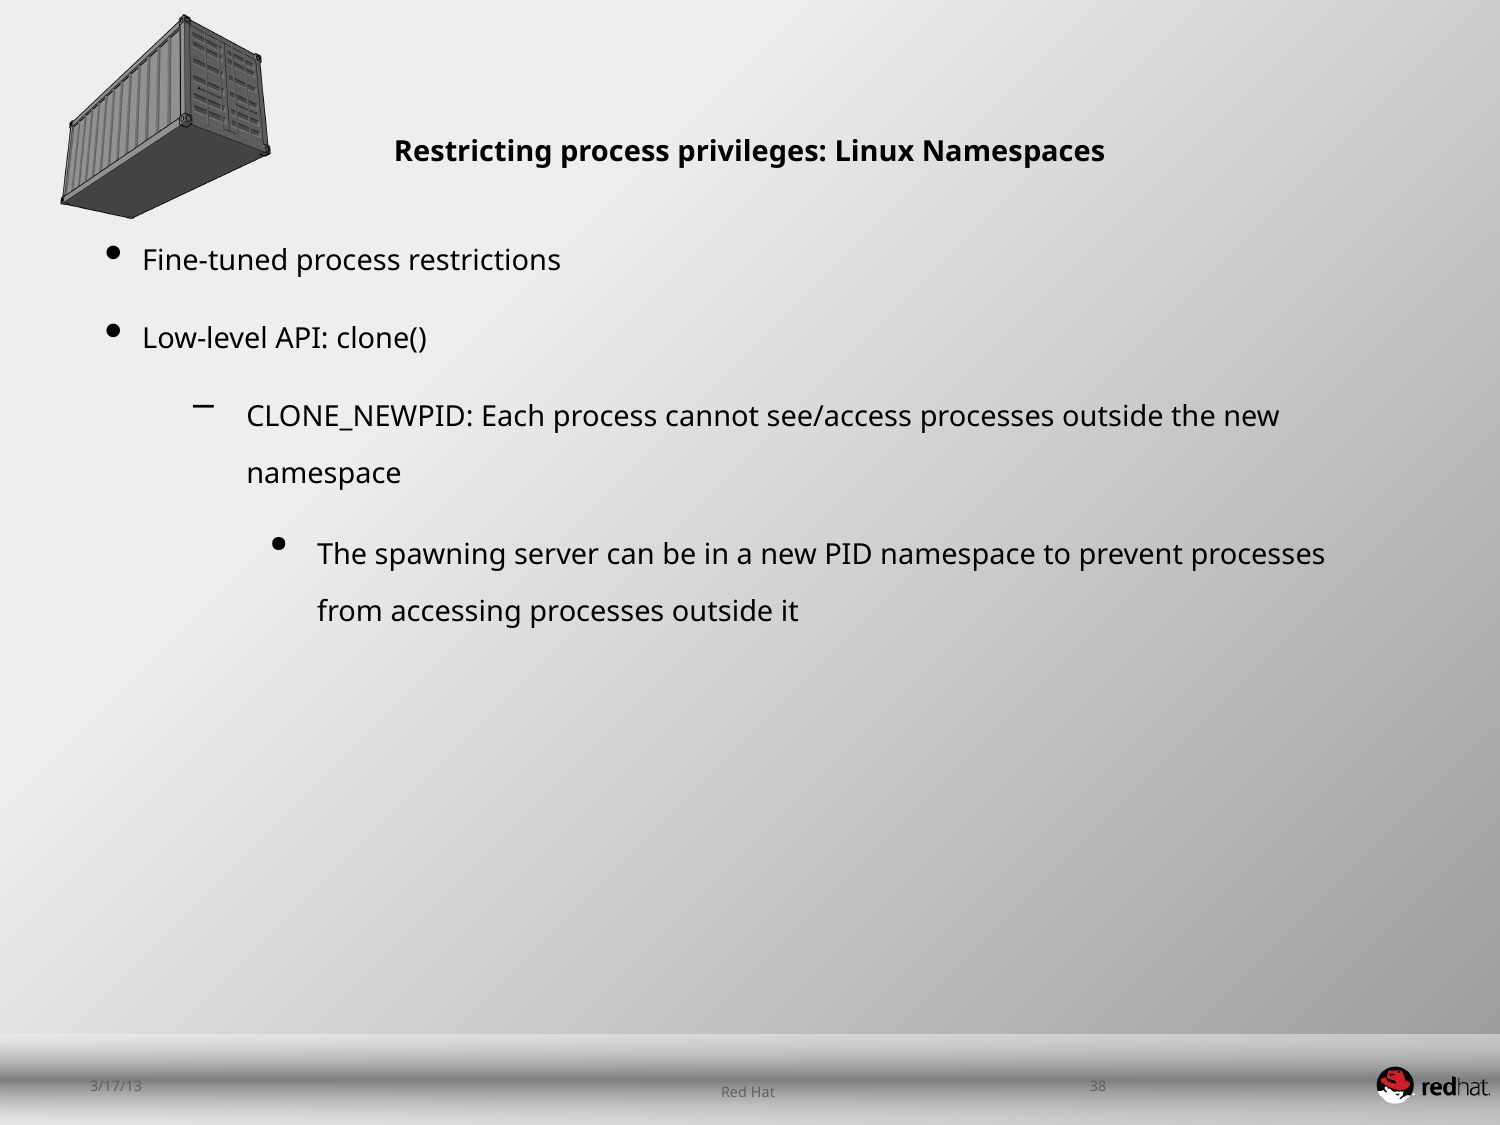

# Restricting process privileges: Linux Namespaces
Fine-tuned process restrictions
Low-level API: clone()
CLONE_NEWPID: Each process cannot see/access processes outside the new namespace
The spawning server can be in a new PID namespace to prevent processes from accessing processes outside it
3/17/13
Red Hat